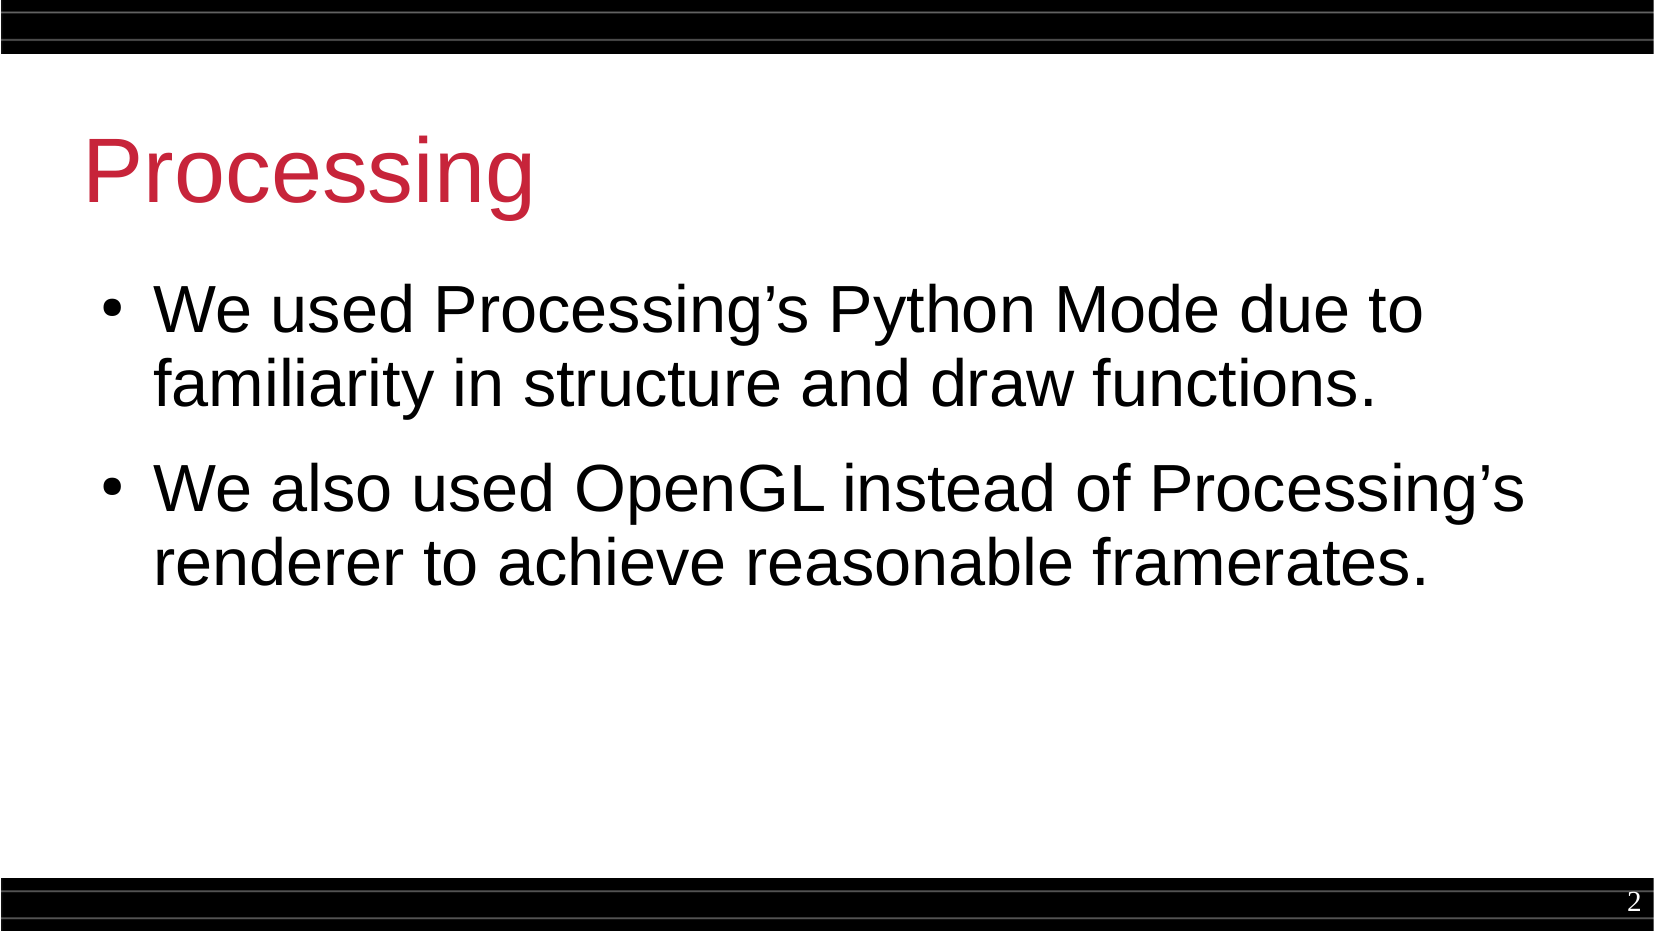

# Processing
We used Processing’s Python Mode due to familiarity in structure and draw functions.
We also used OpenGL instead of Processing’s renderer to achieve reasonable framerates.